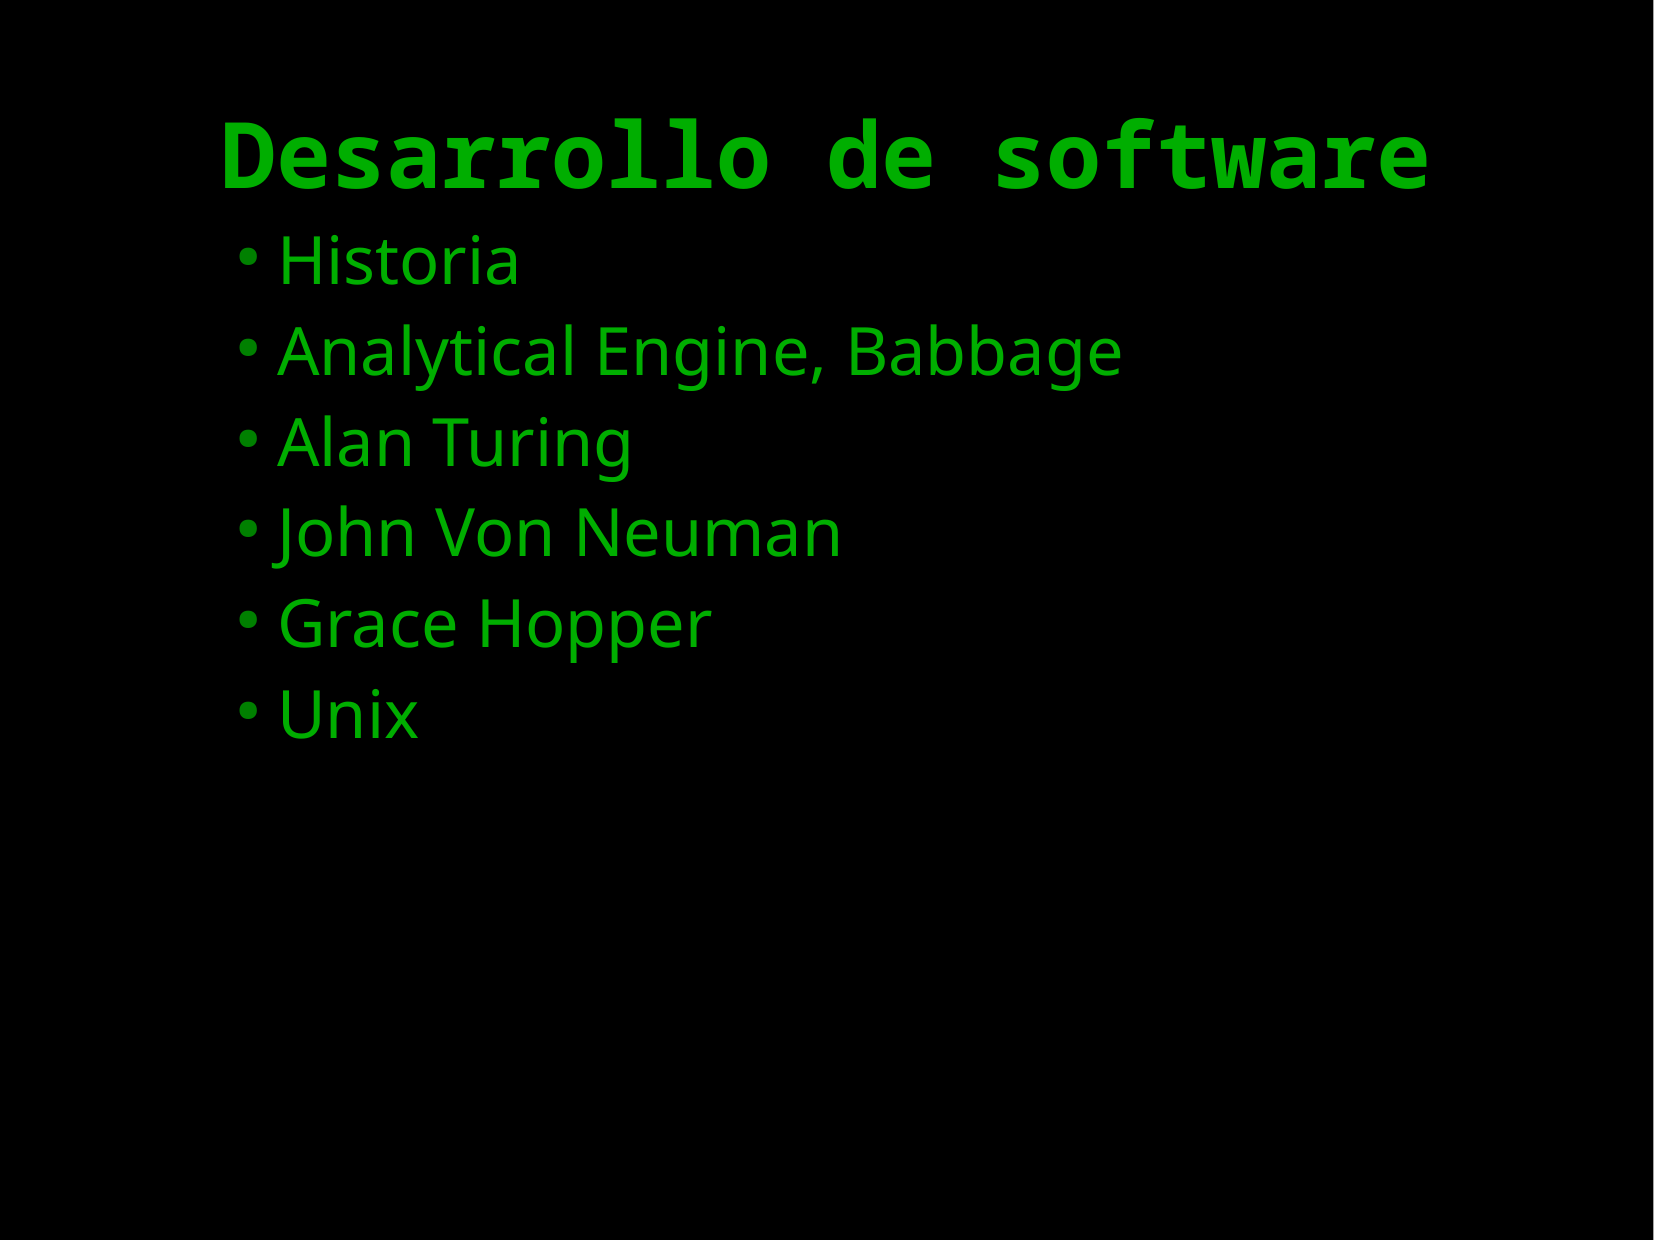

# Desarrollo de software
 Historia
 Analytical Engine, Babbage
 Alan Turing
 John Von Neuman
 Grace Hopper
 Unix